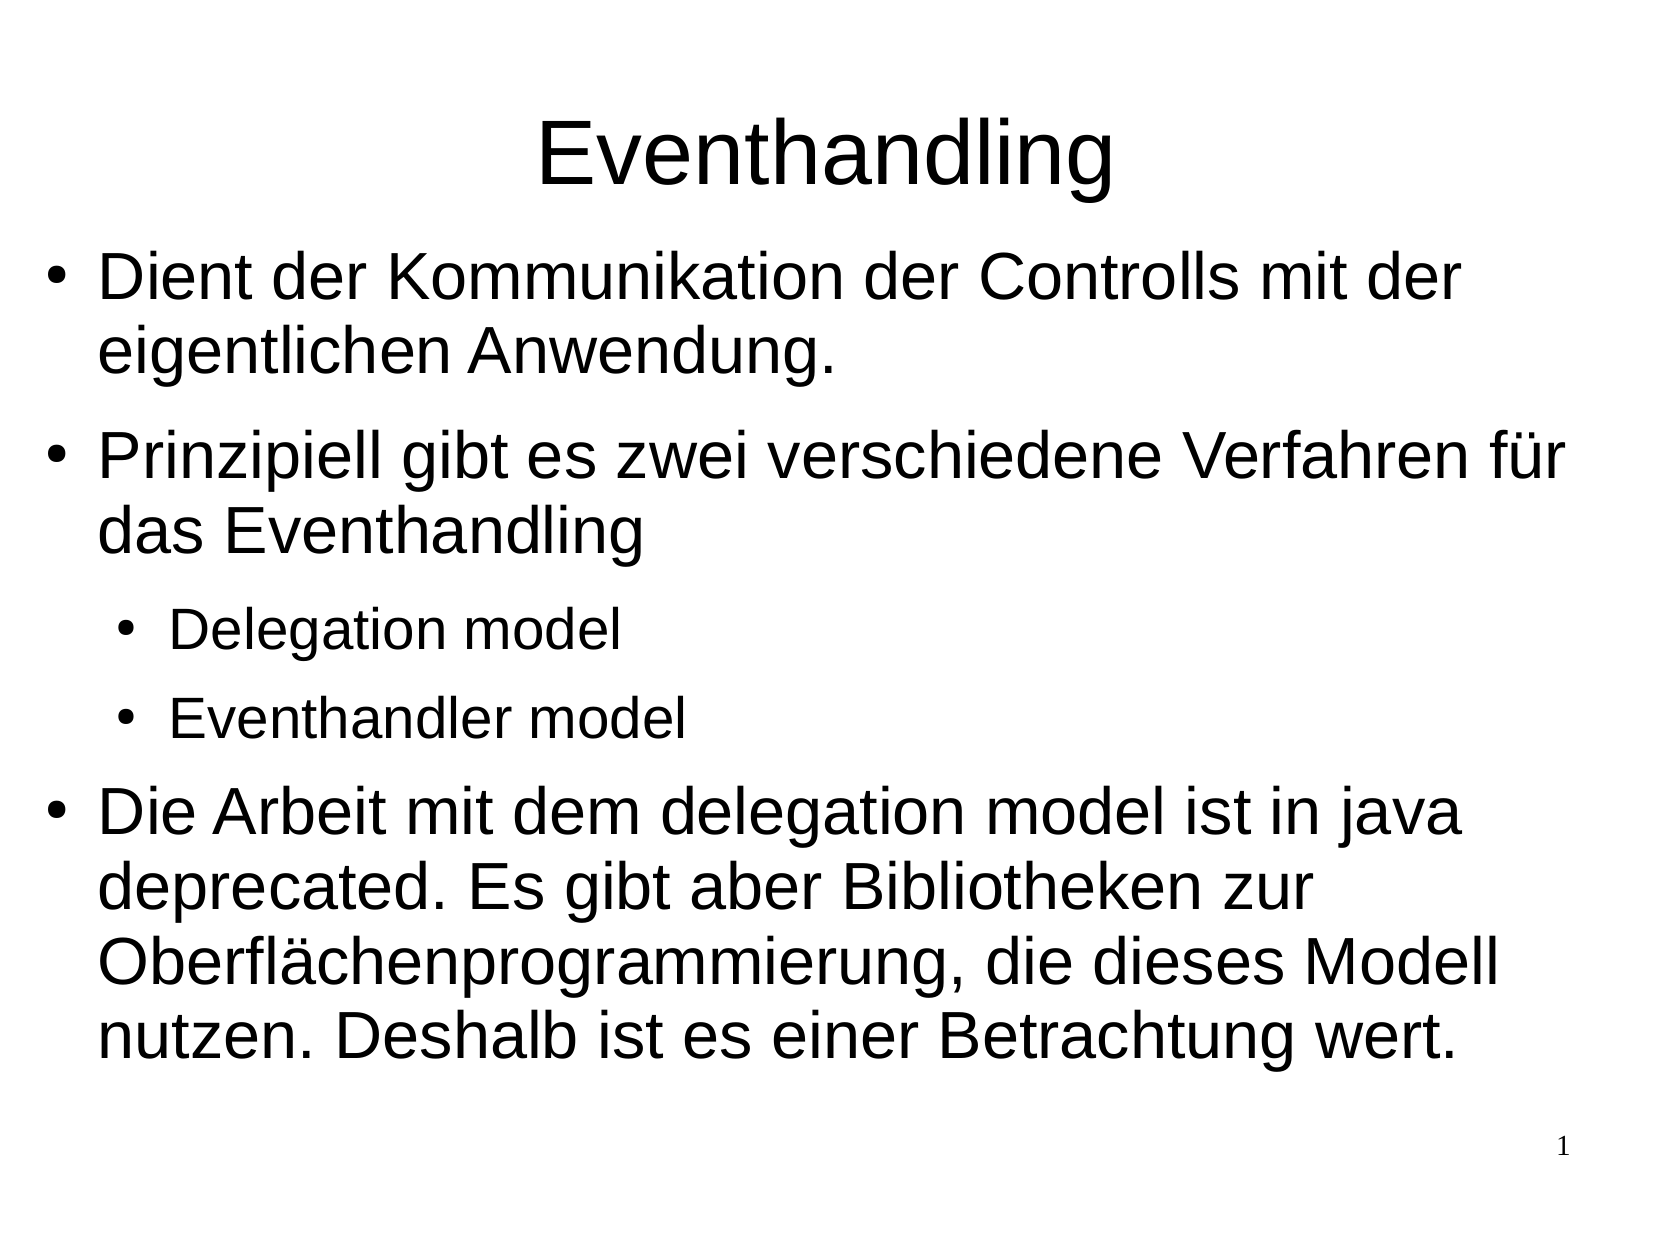

# Eventhandling
Dient der Kommunikation der Controlls mit der eigentlichen Anwendung.
Prinzipiell gibt es zwei verschiedene Verfahren für das Eventhandling
Delegation model
Eventhandler model
Die Arbeit mit dem delegation model ist in java deprecated. Es gibt aber Bibliotheken zur Oberflächenprogrammierung, die dieses Modell nutzen. Deshalb ist es einer Betrachtung wert.
1